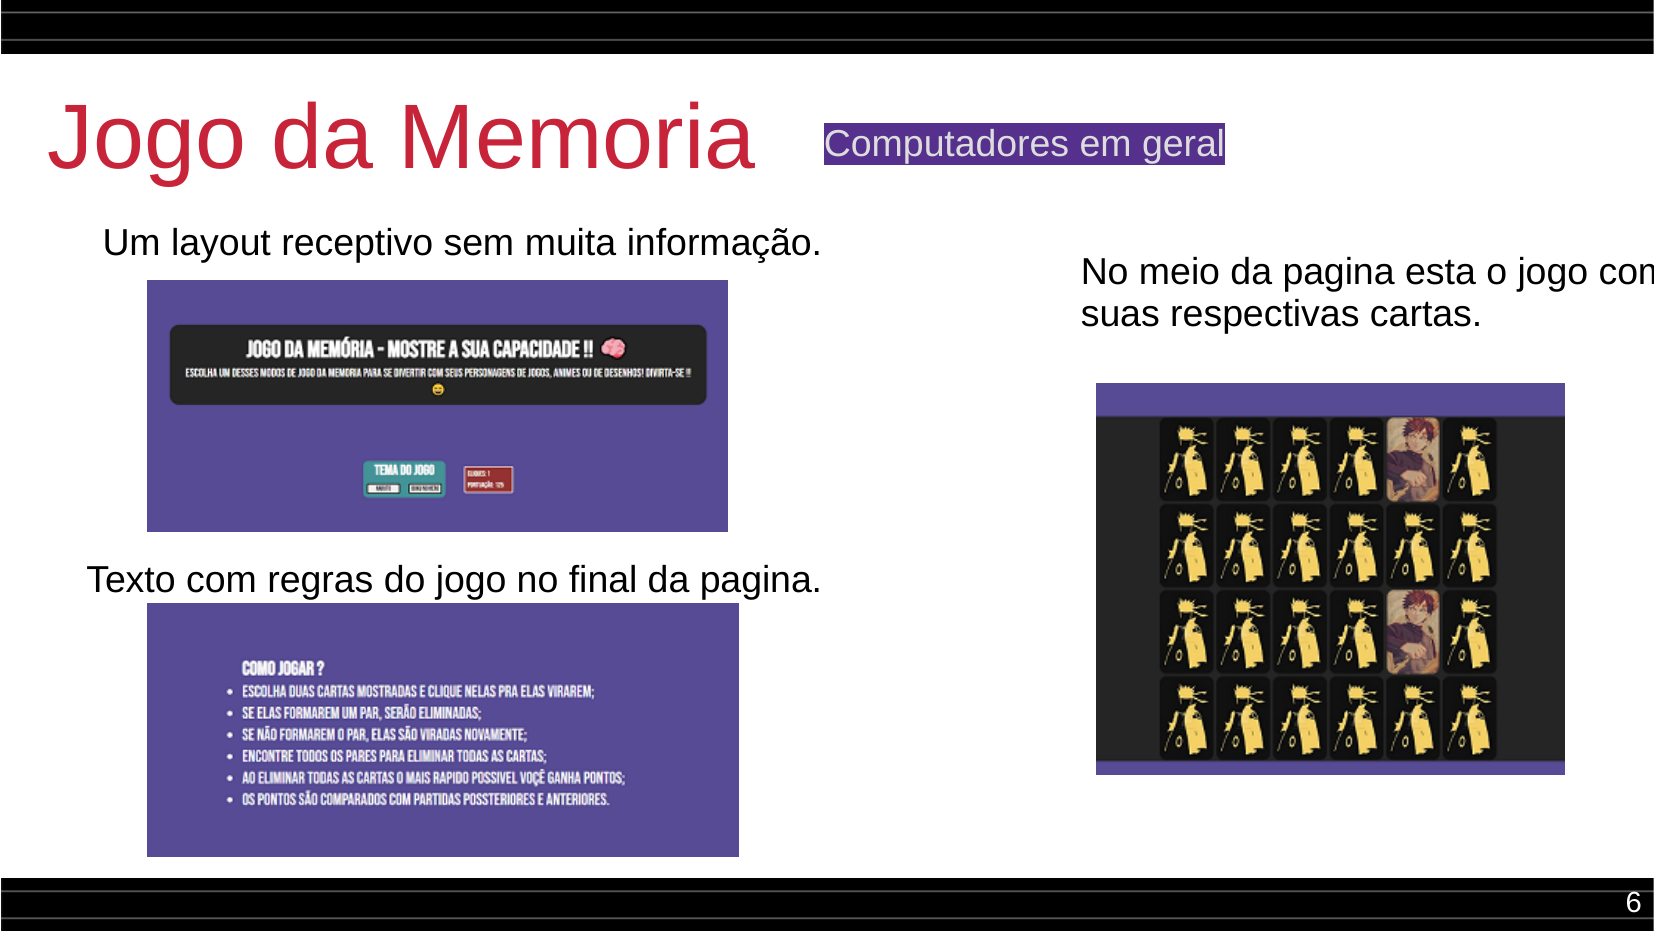

# Jogo da Memoria
Computadores em geral
Um layout receptivo sem muita informação.
No meio da pagina esta o jogo com
suas respectivas cartas.
Texto com regras do jogo no final da pagina.